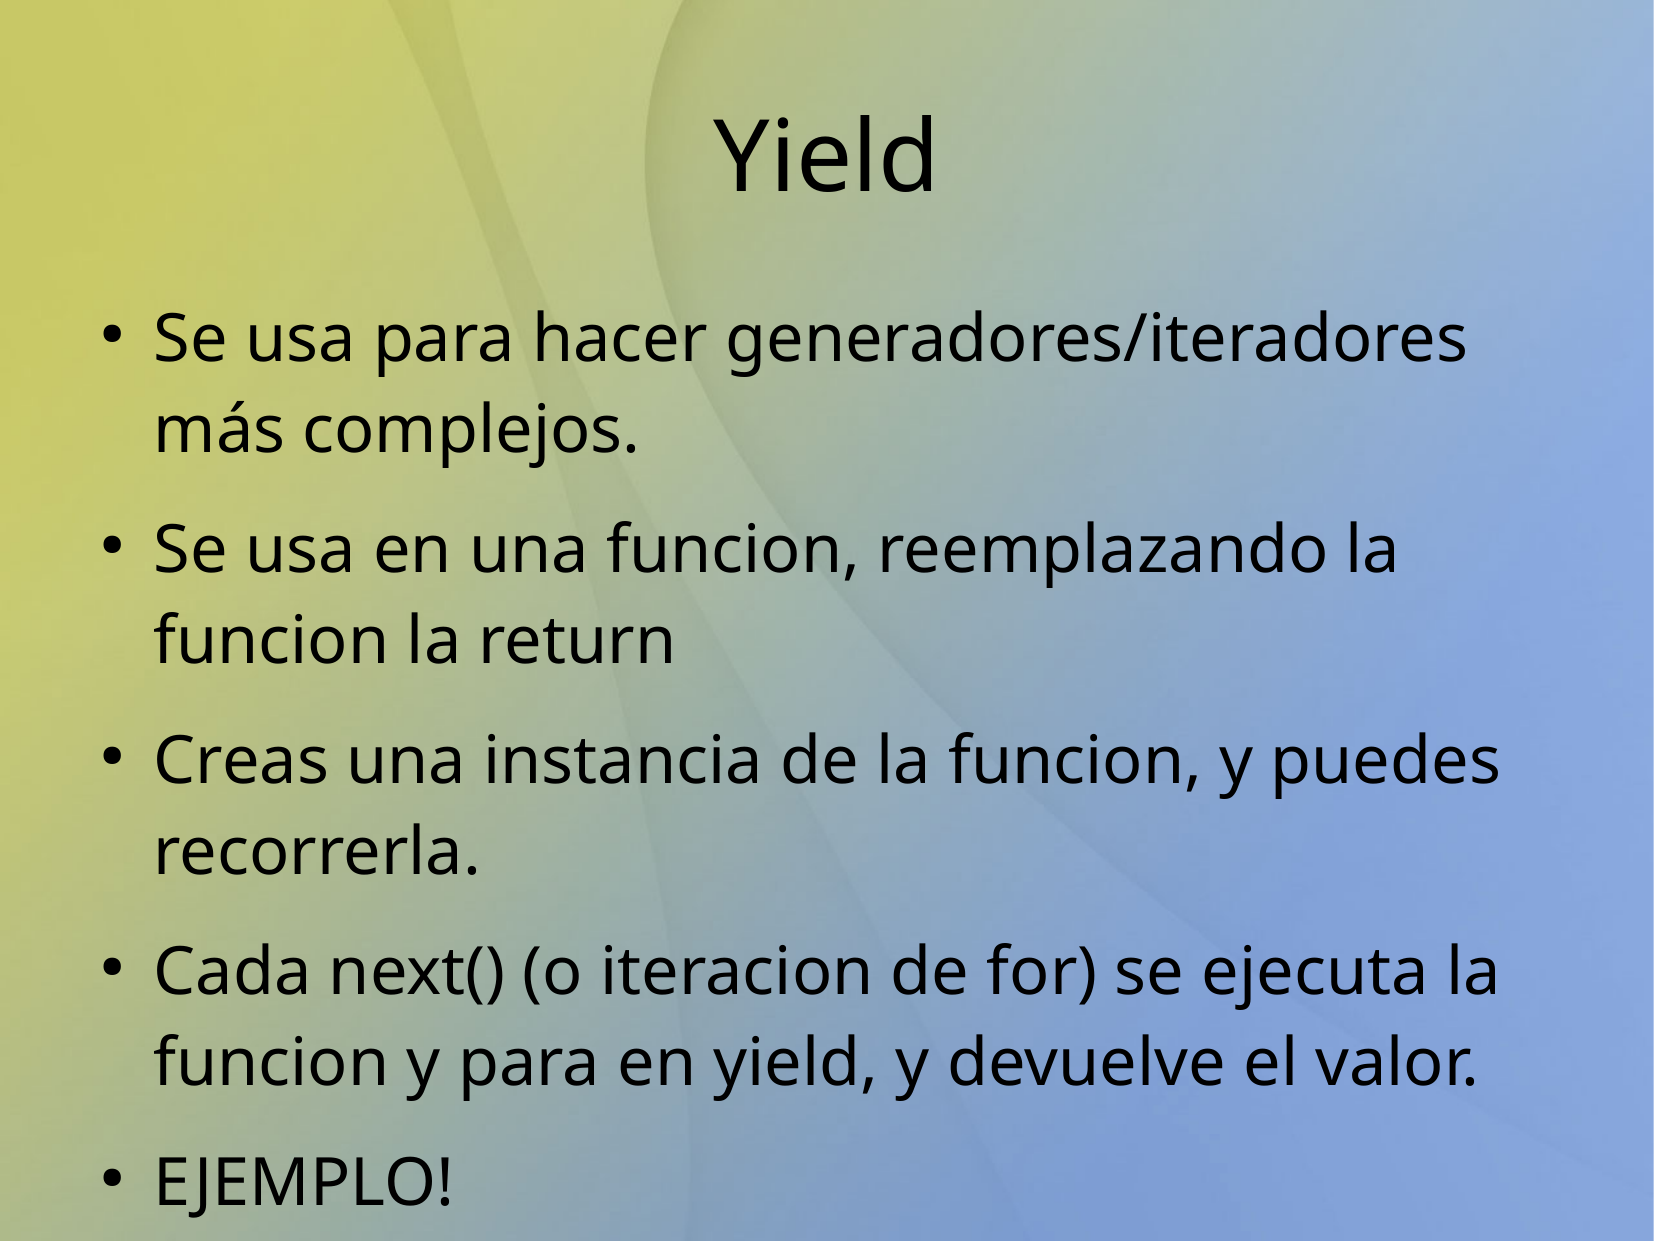

# Yield
Se usa para hacer generadores/iteradores más complejos.
Se usa en una funcion, reemplazando la funcion la return
Creas una instancia de la funcion, y puedes recorrerla.
Cada next() (o iteracion de for) se ejecuta la funcion y para en yield, y devuelve el valor.
EJEMPLO!